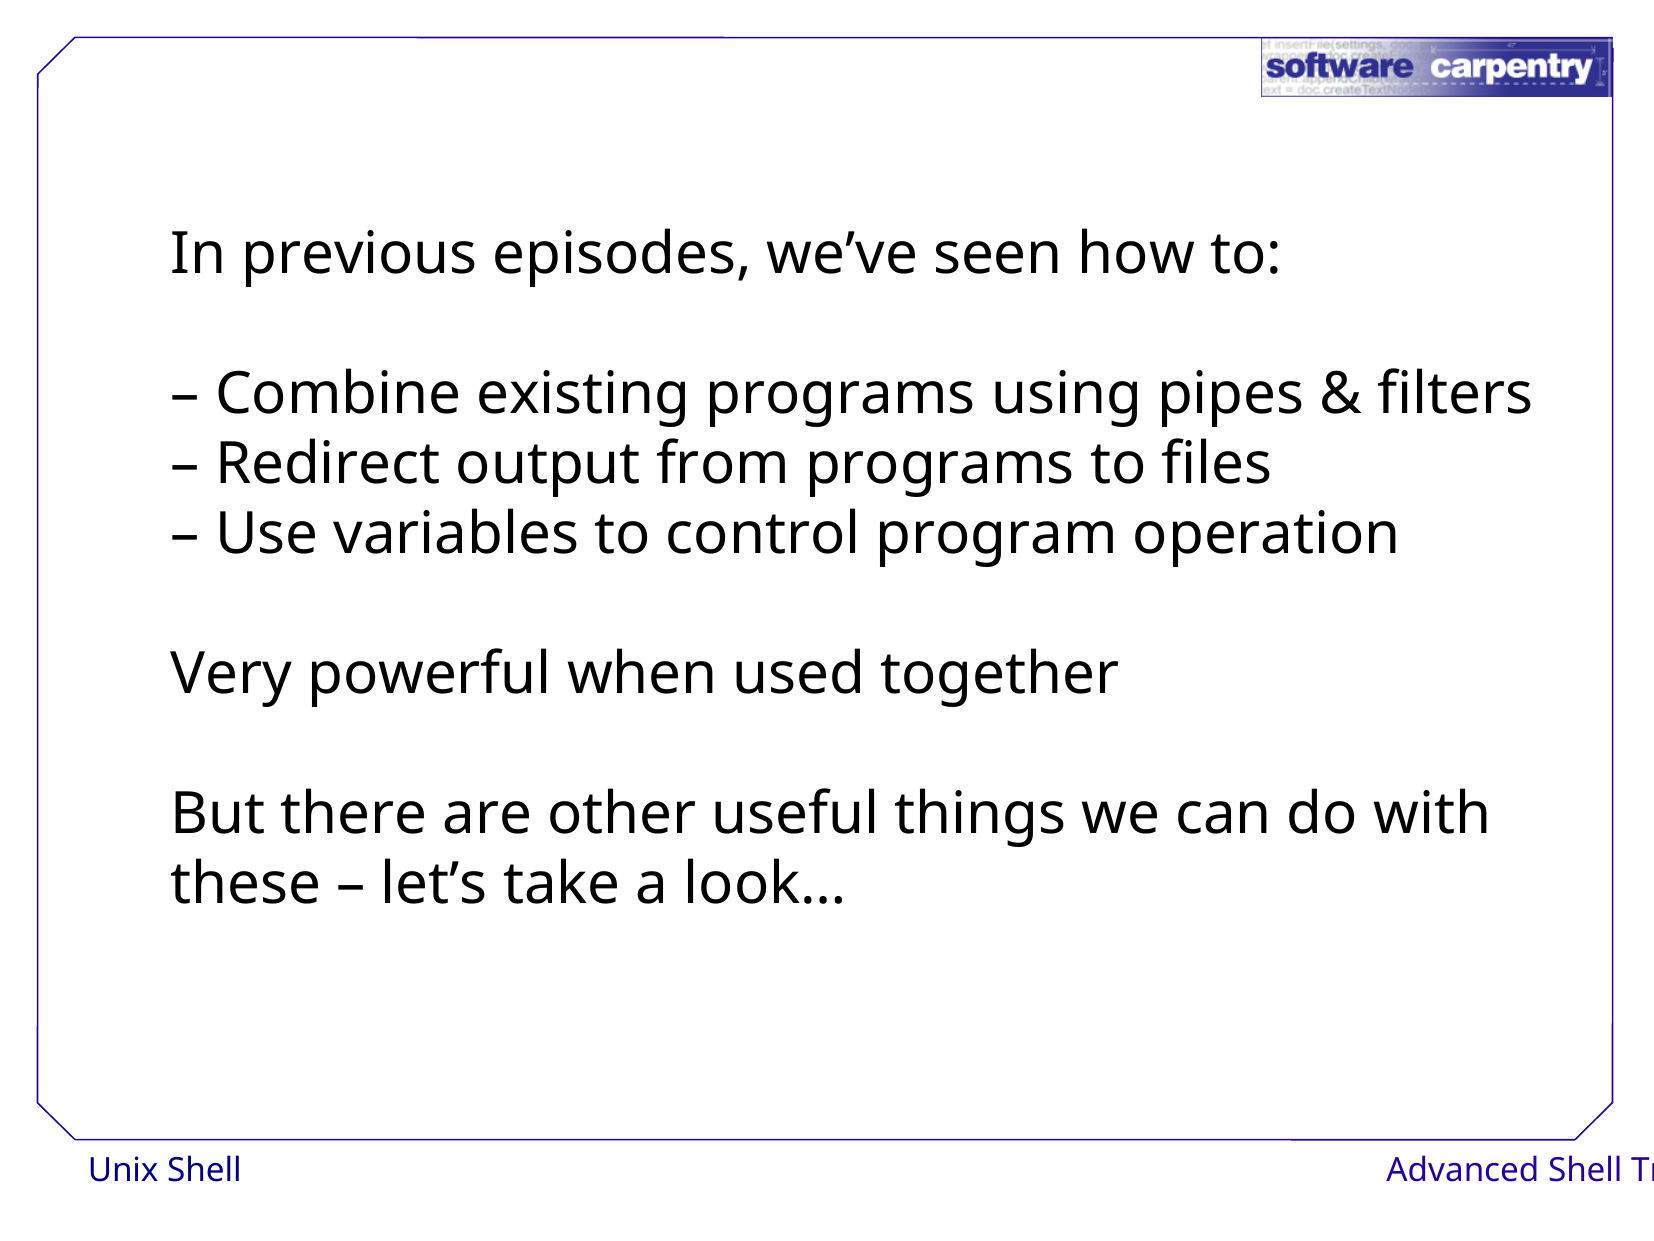

In previous episodes, we’ve seen how to:
– Combine existing programs using pipes & filters
– Redirect output from programs to files
– Use variables to control program operation
Very powerful when used together
But there are other useful things we can do with these – let’s take a look…